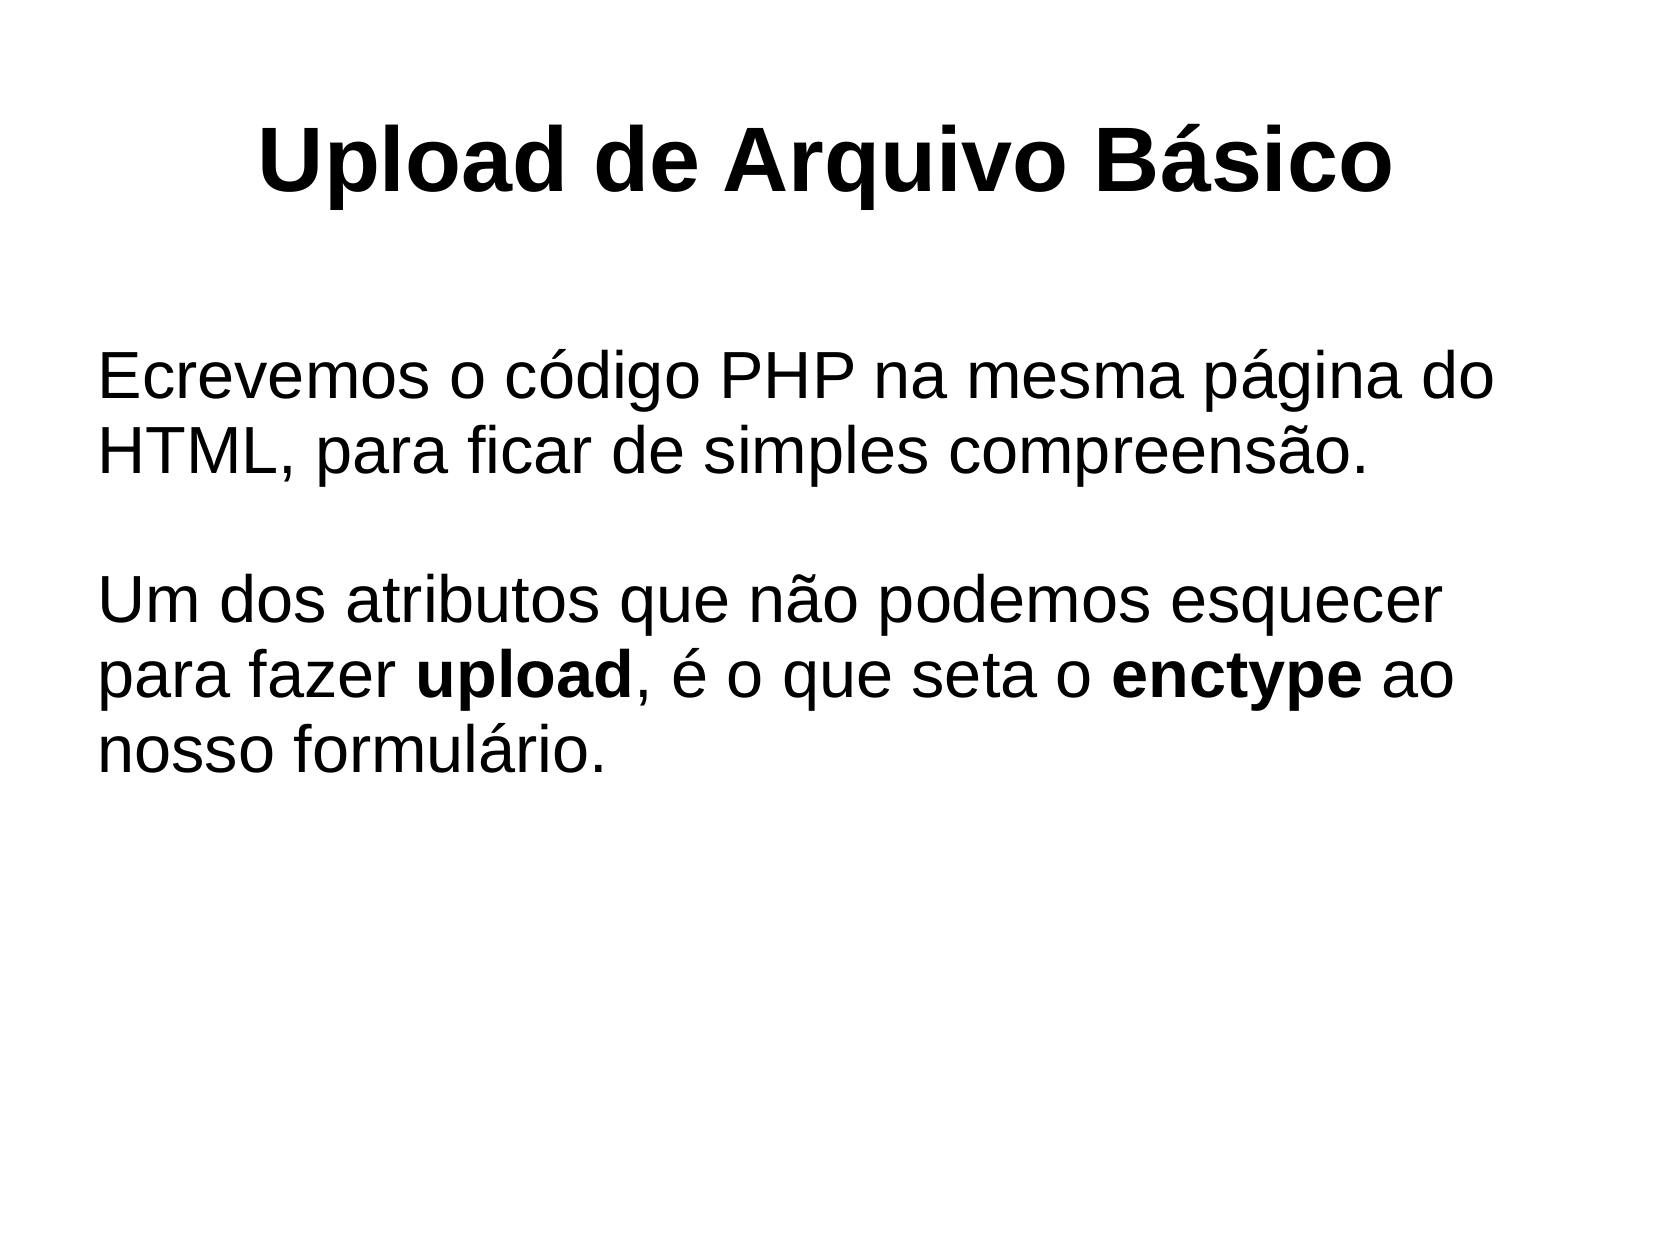

# Upload de Arquivo Básico
Ecrevemos o código PHP na mesma página do HTML, para ficar de simples compreensão.
Um dos atributos que não podemos esquecer para fazer upload, é o que seta o enctype ao nosso formulário.